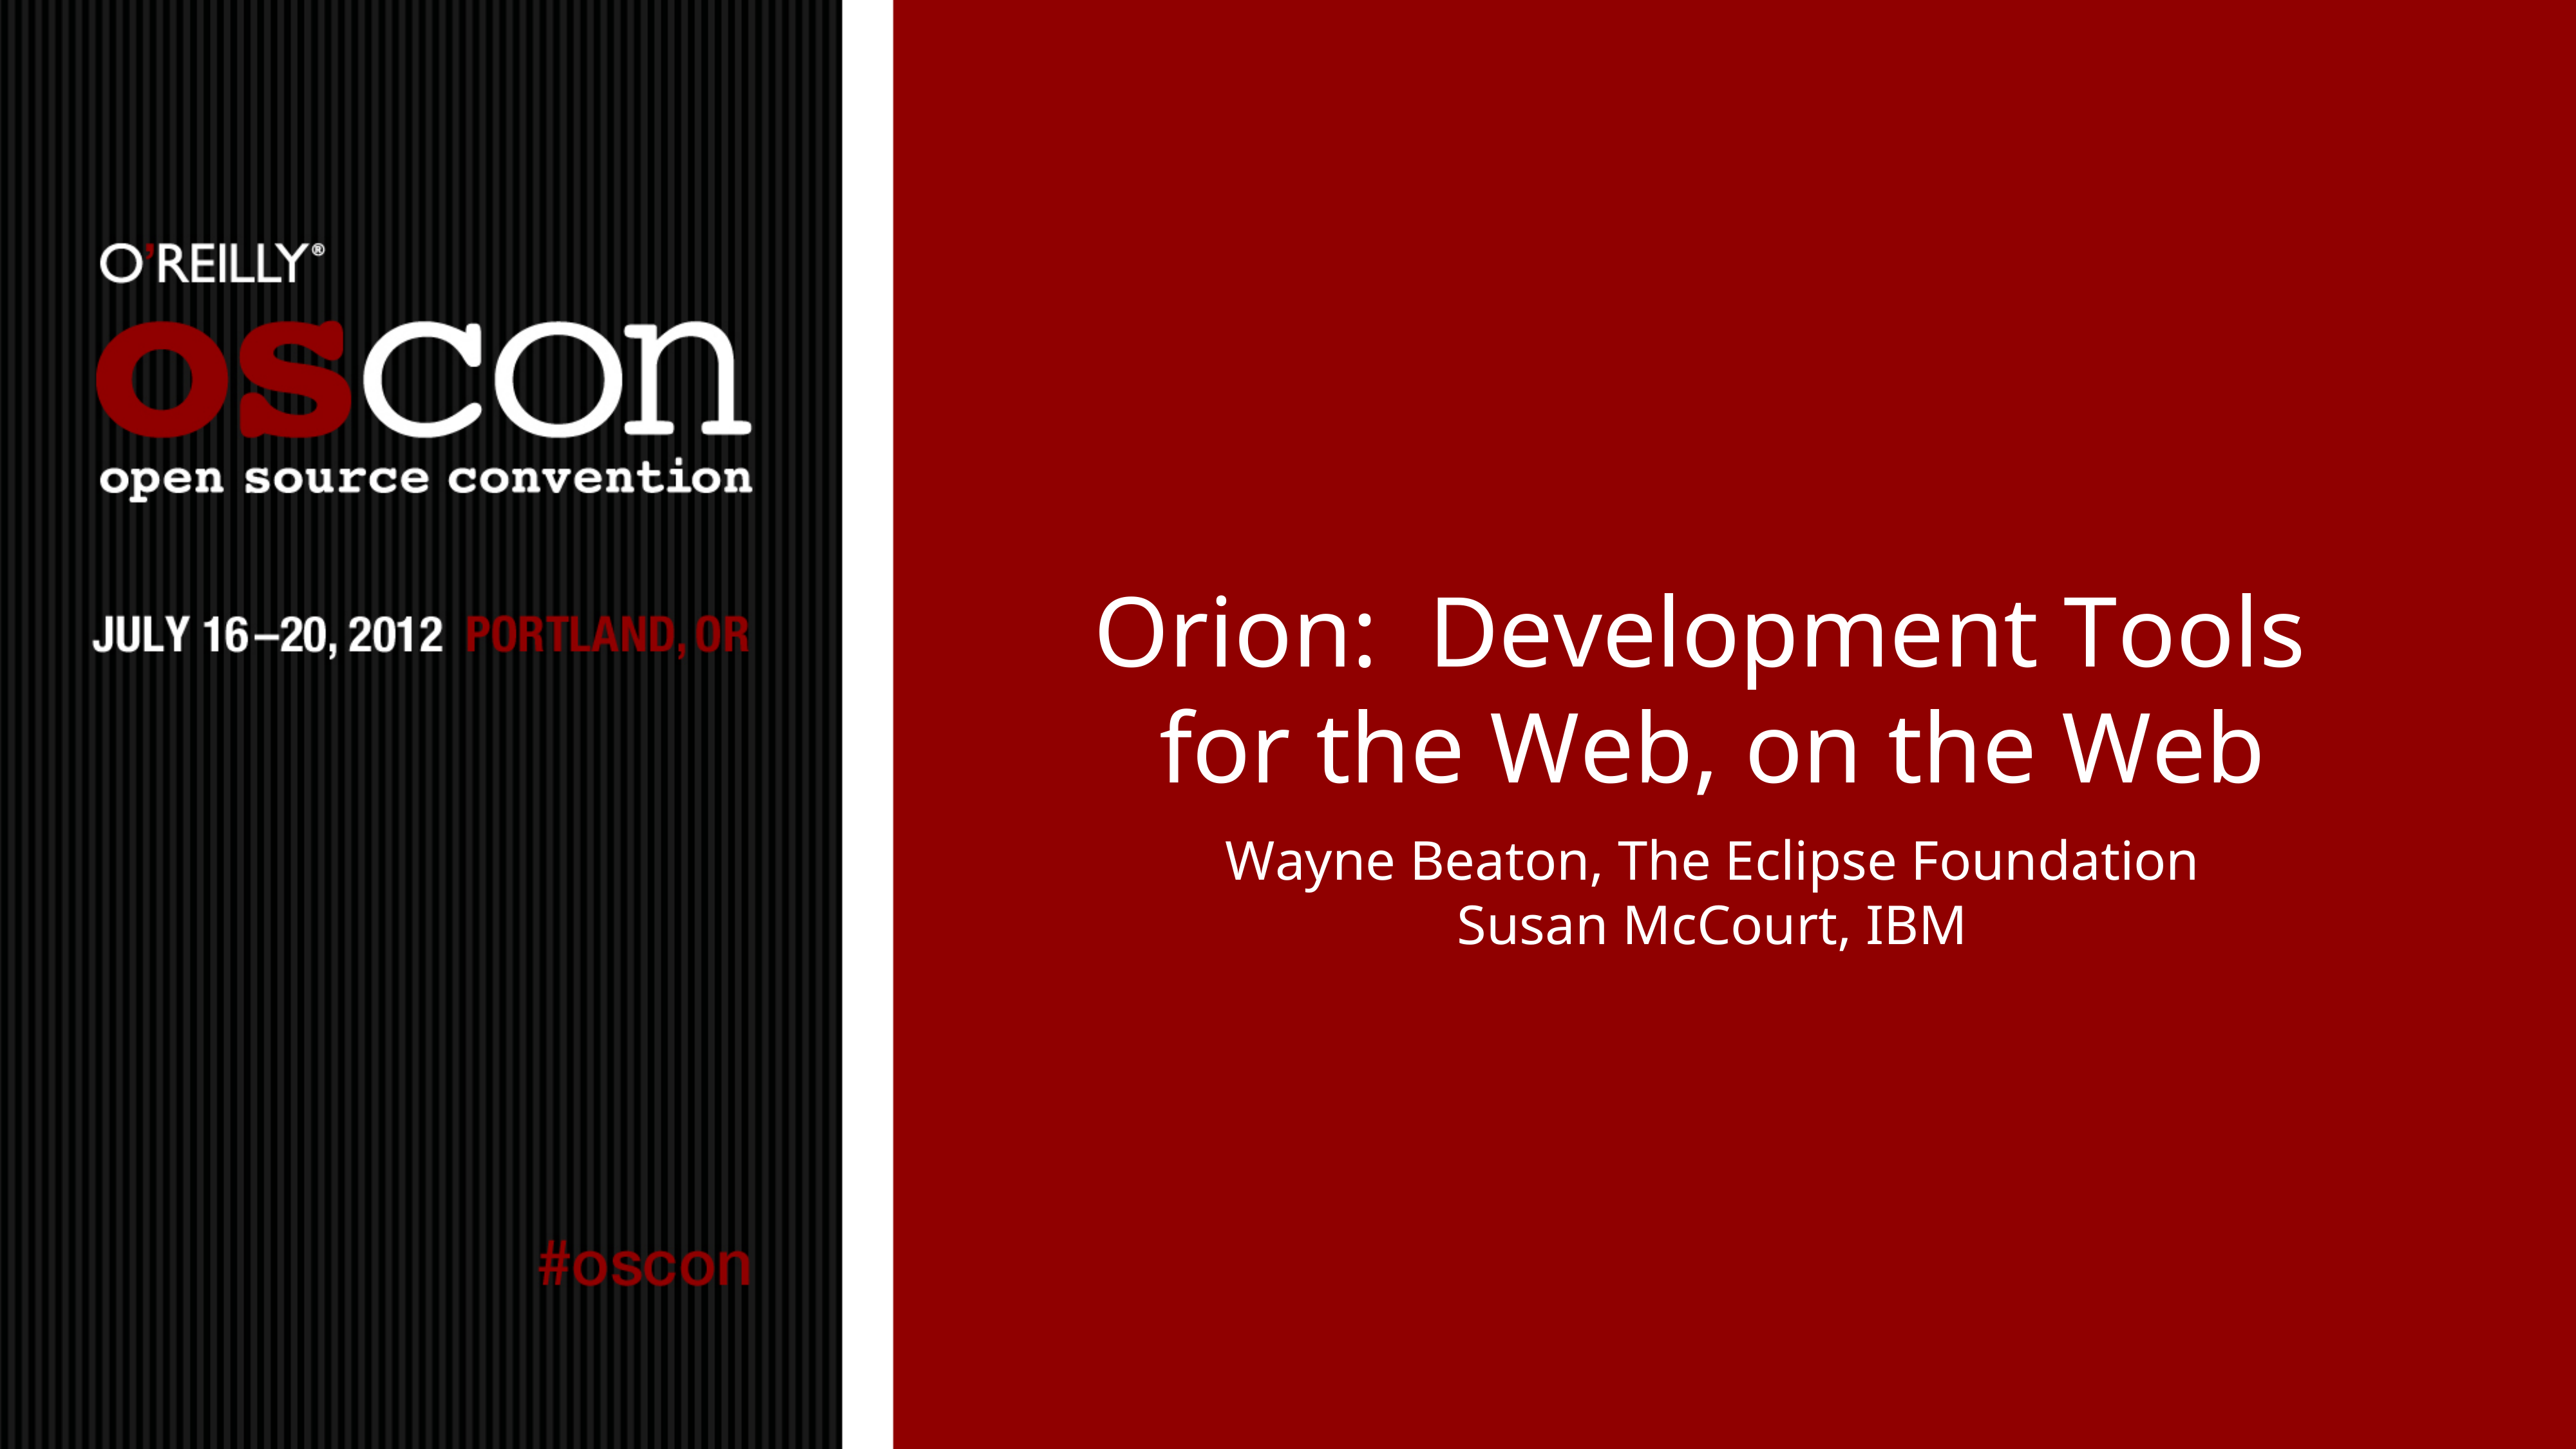

# Orion: Development Tools for the Web, on the Web
Wayne Beaton, The Eclipse Foundation
Susan McCourt, IBM